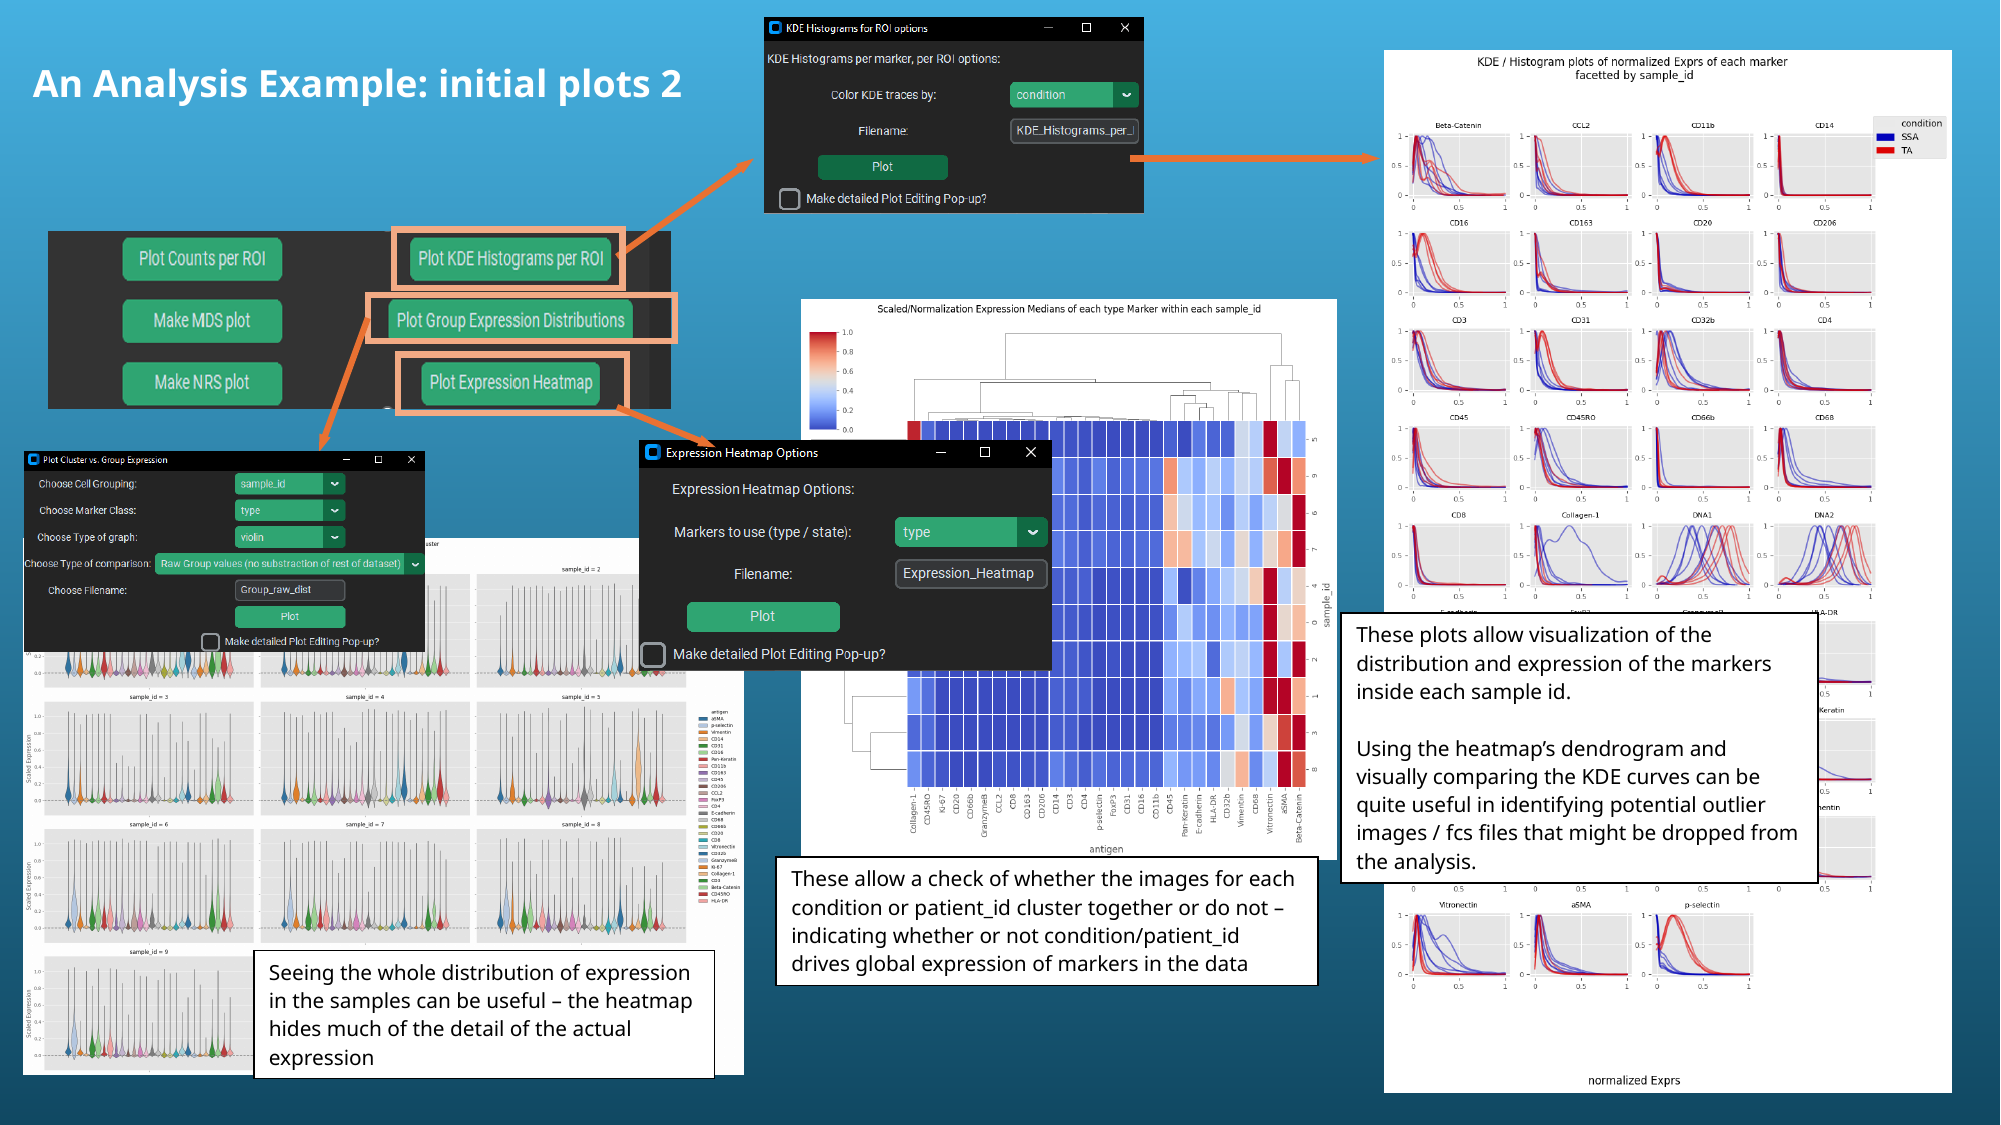

An Analysis Example: initial plots 2
These plots allow visualization of the distribution and expression of the markers inside each sample id.
Using the heatmap’s dendrogram and visually comparing the KDE curves can be quite useful in identifying potential outlier images / fcs files that might be dropped from the analysis.
These allow a check of whether the images for each condition or patient_id cluster together or do not – indicating whether or not condition/patient_id drives global expression of markers in the data
Seeing the whole distribution of expression in the samples can be useful – the heatmap hides much of the detail of the actual expression